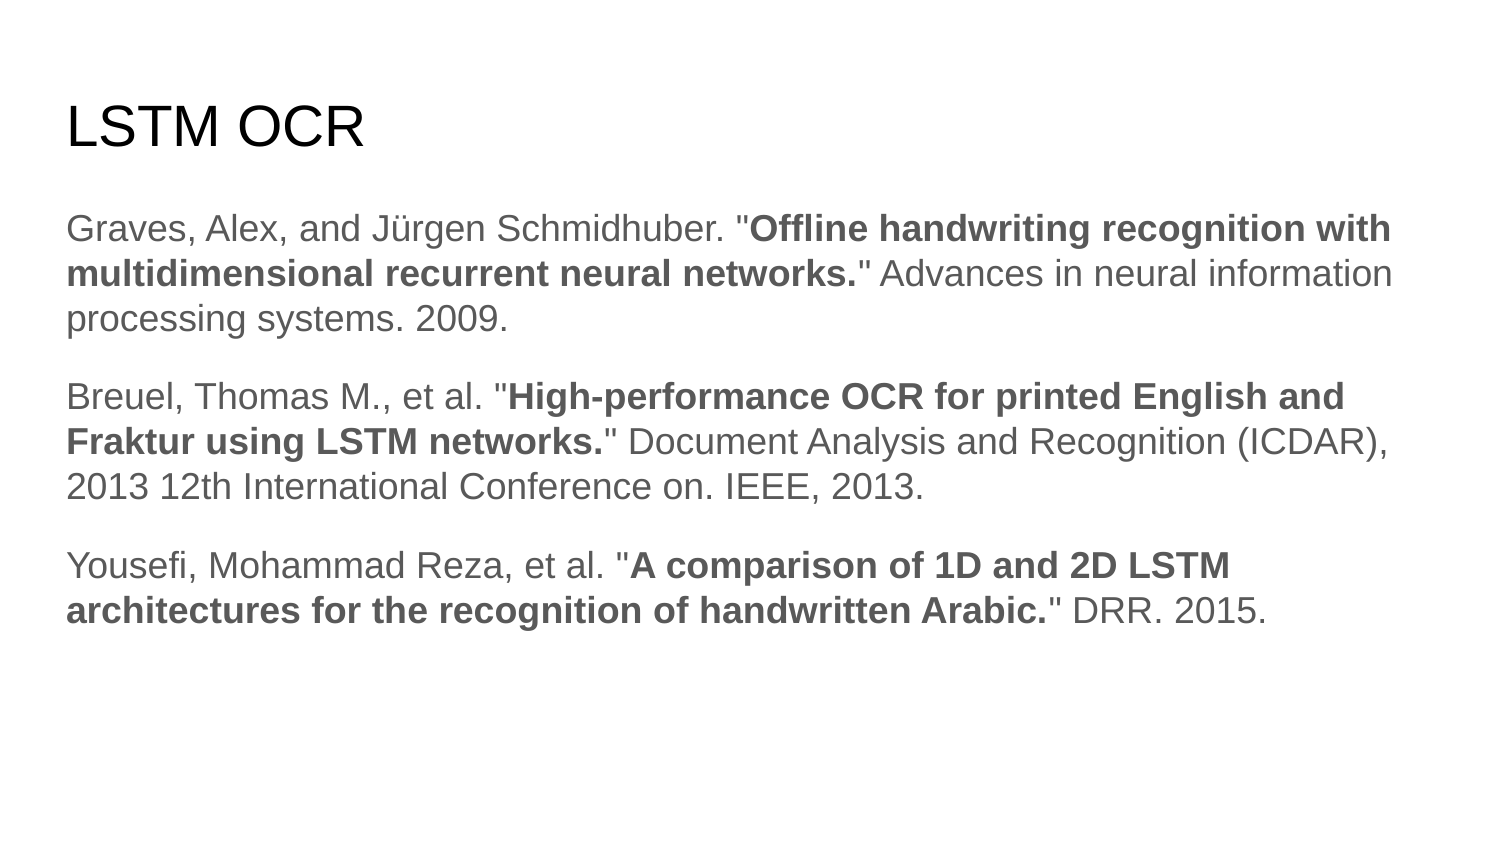

# LSTM OCR
Graves, Alex, and Jürgen Schmidhuber. "Offline handwriting recognition with multidimensional recurrent neural networks." Advances in neural information processing systems. 2009.
Breuel, Thomas M., et al. "High-performance OCR for printed English and Fraktur using LSTM networks." Document Analysis and Recognition (ICDAR), 2013 12th International Conference on. IEEE, 2013.
Yousefi, Mohammad Reza, et al. "A comparison of 1D and 2D LSTM architectures for the recognition of handwritten Arabic." DRR. 2015.